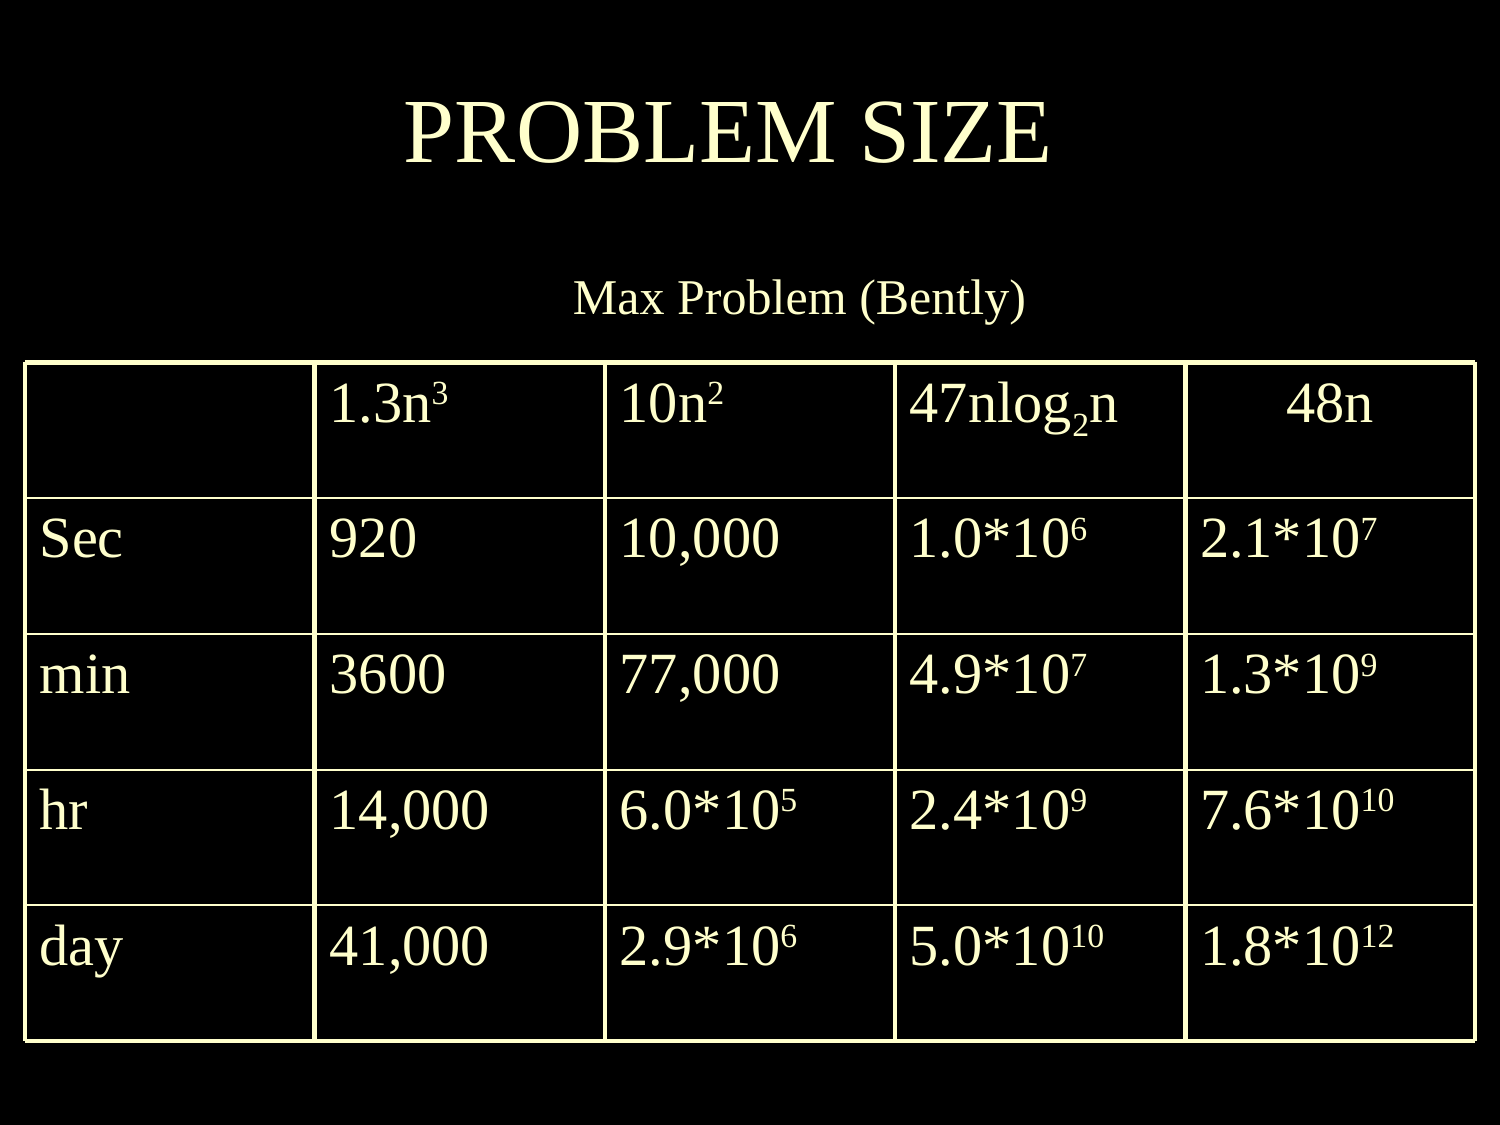

# PROBLEM SIZE
Max Problem (Bently)
1.3n3
10n2
47nlog2n
48n
Sec
920
10,000
1.0*106
2.1*107
min
3600
77,000
4.9*107
1.3*109
hr
14,000
6.0*105
2.4*109
7.6*1010
day
41,000
2.9*106
5.0*1010
1.8*1012